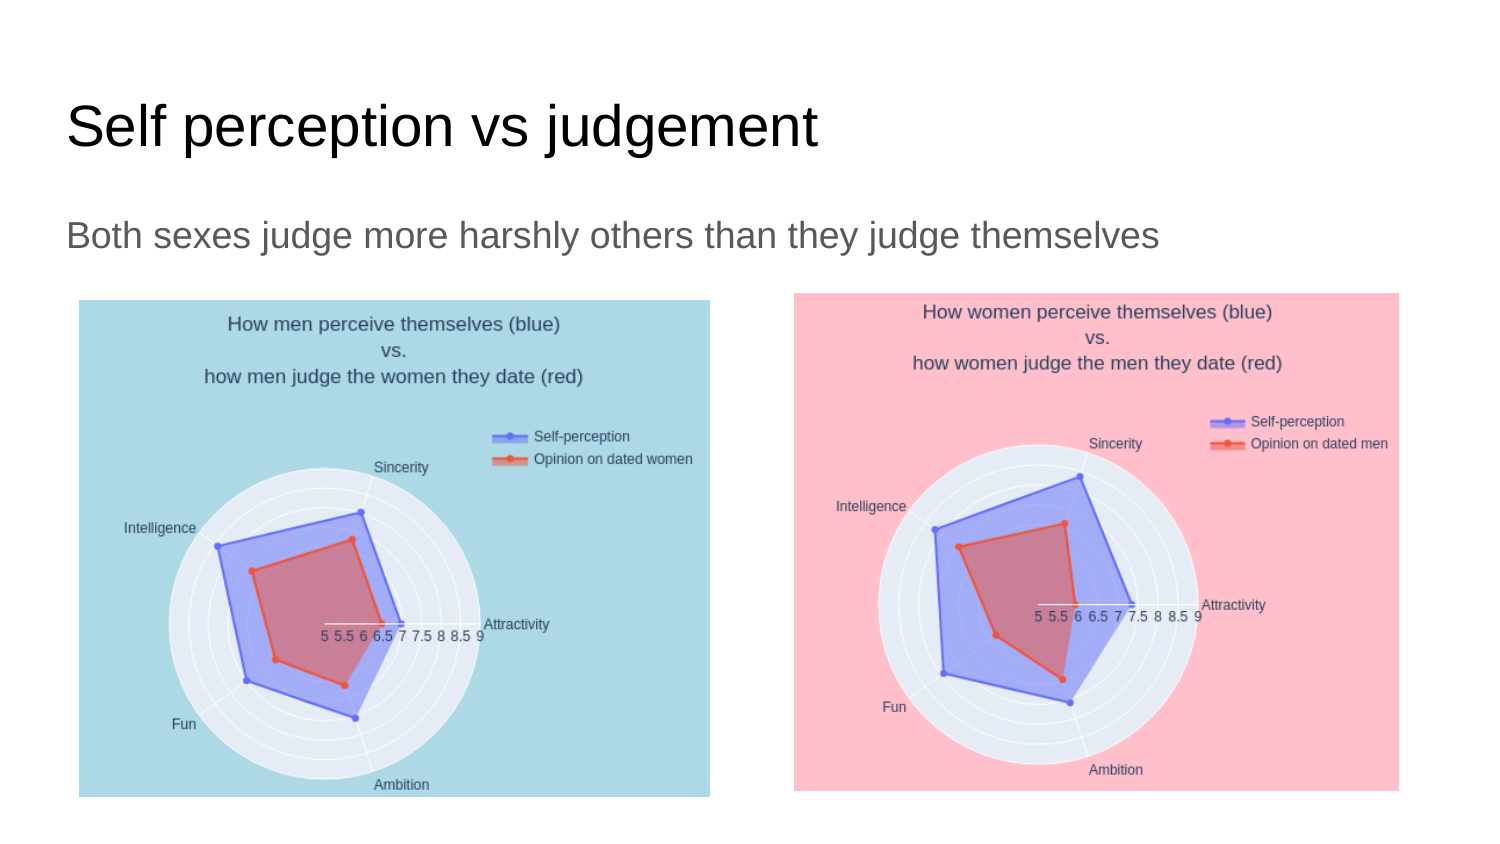

# Self perception vs judgement
Both sexes judge more harshly others than they judge themselves